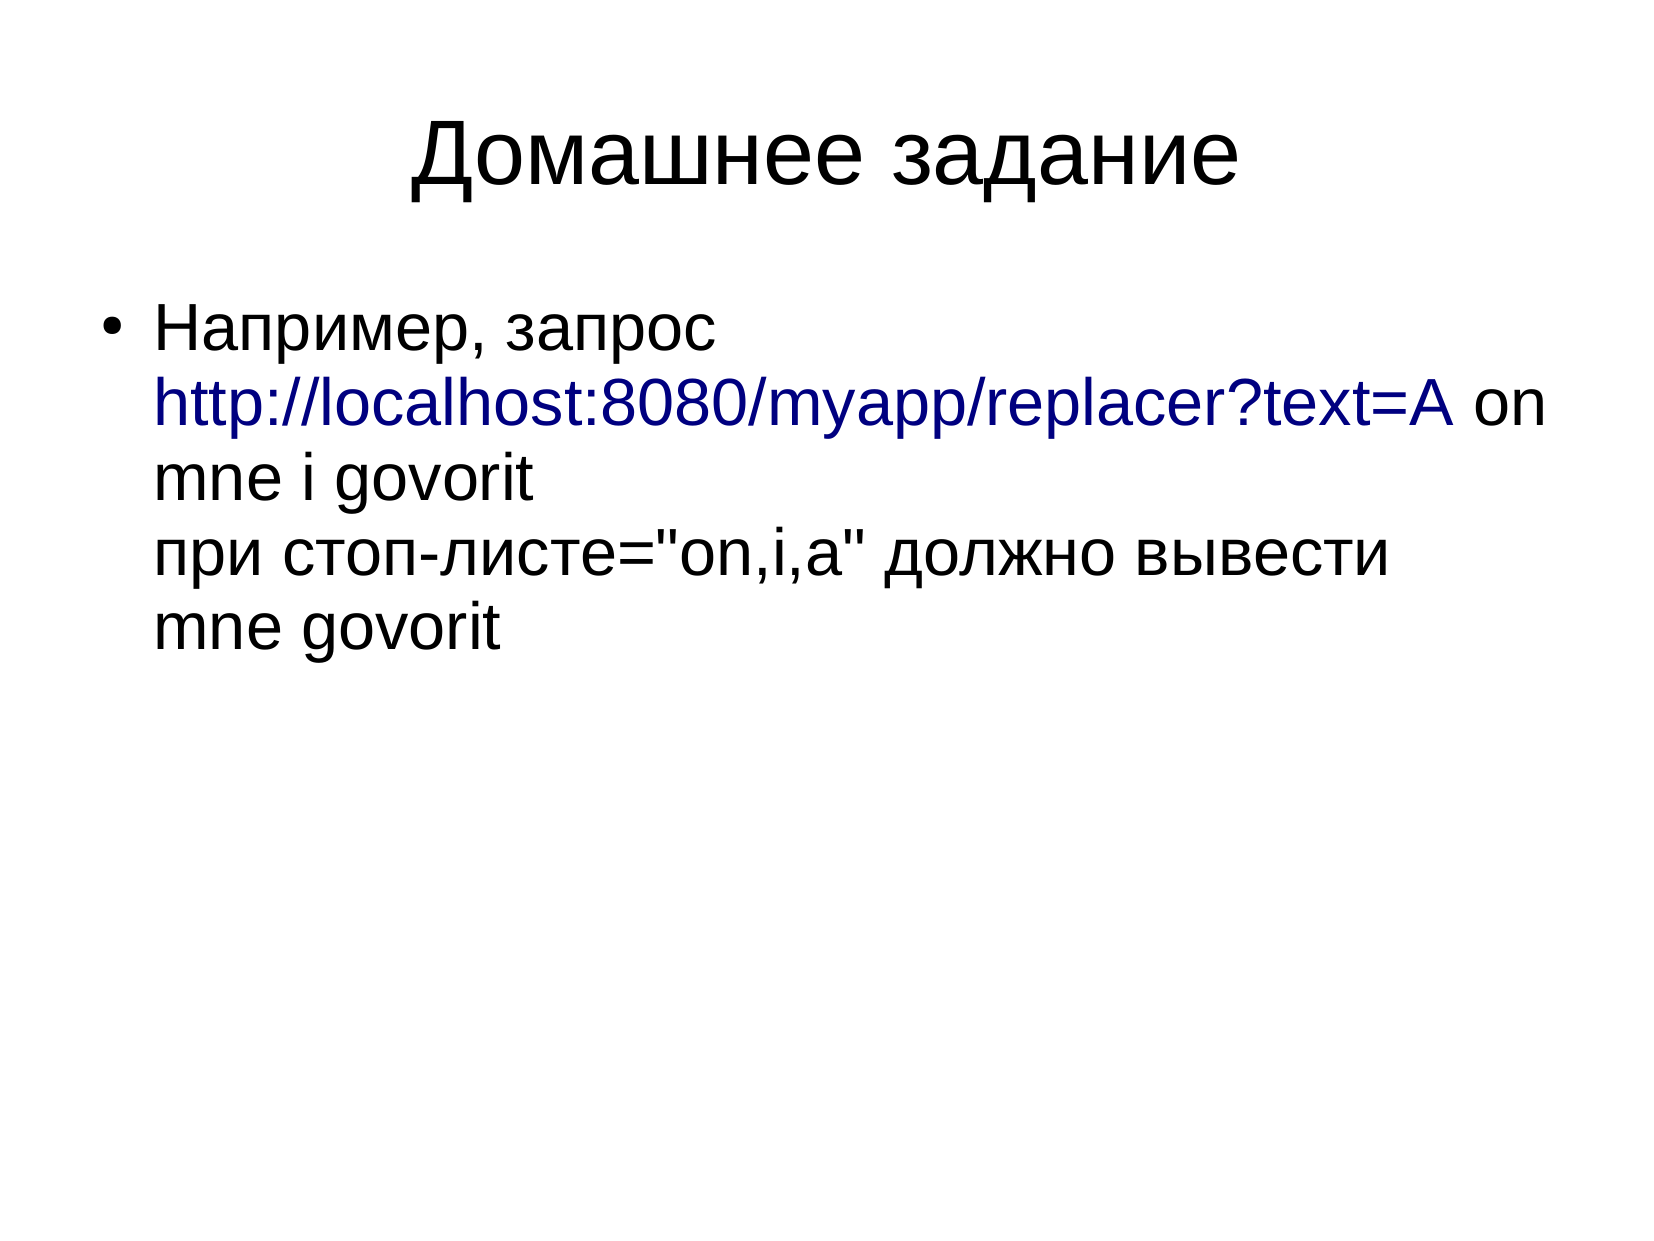

# Домашнее задание
Например, запрос
http://localhost:8080/myapp/replacer?text=А on mne i govorit
при стоп-листе="on,i,a" должно вывести
mne govorit